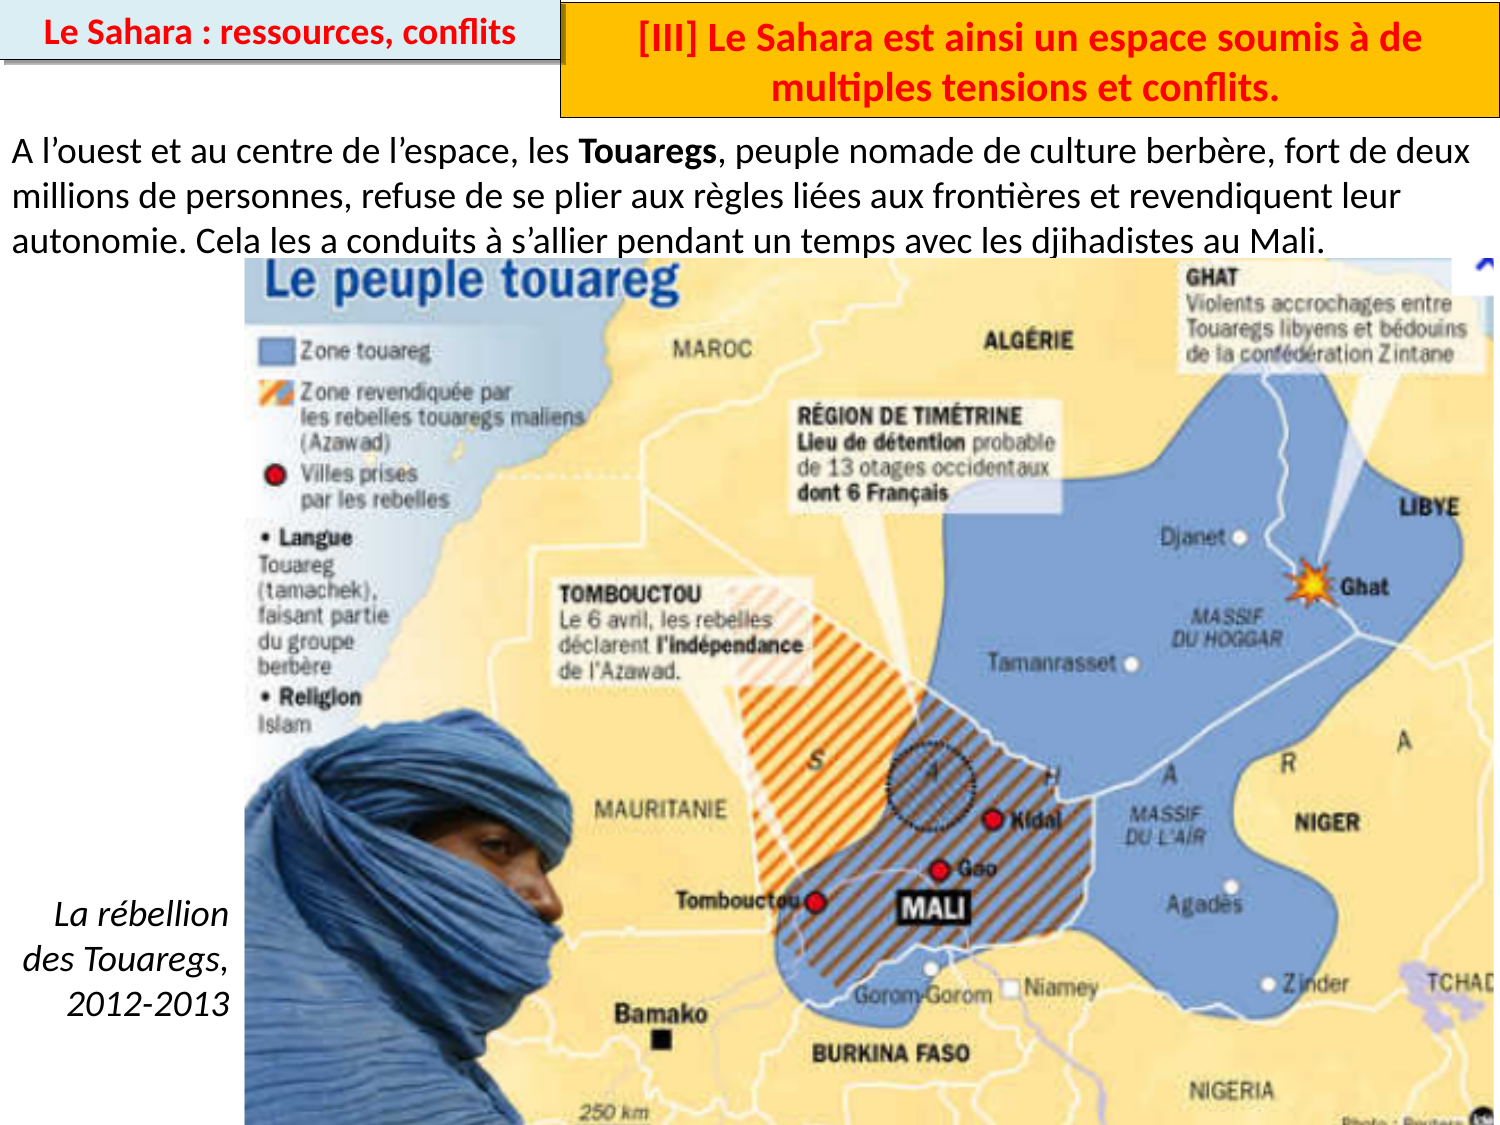

Le Sahara : ressources, conflits
[III] Le Sahara est ainsi un espace soumis à de multiples tensions et conflits.
A l’ouest et au centre de l’espace, les Touaregs, peuple nomade de culture berbère, fort de deux millions de personnes, refuse de se plier aux règles liées aux frontières et revendiquent leur autonomie. Cela les a conduits à s’allier pendant un temps avec les djihadistes au Mali.
La rébellion des Touaregs, 2012-2013